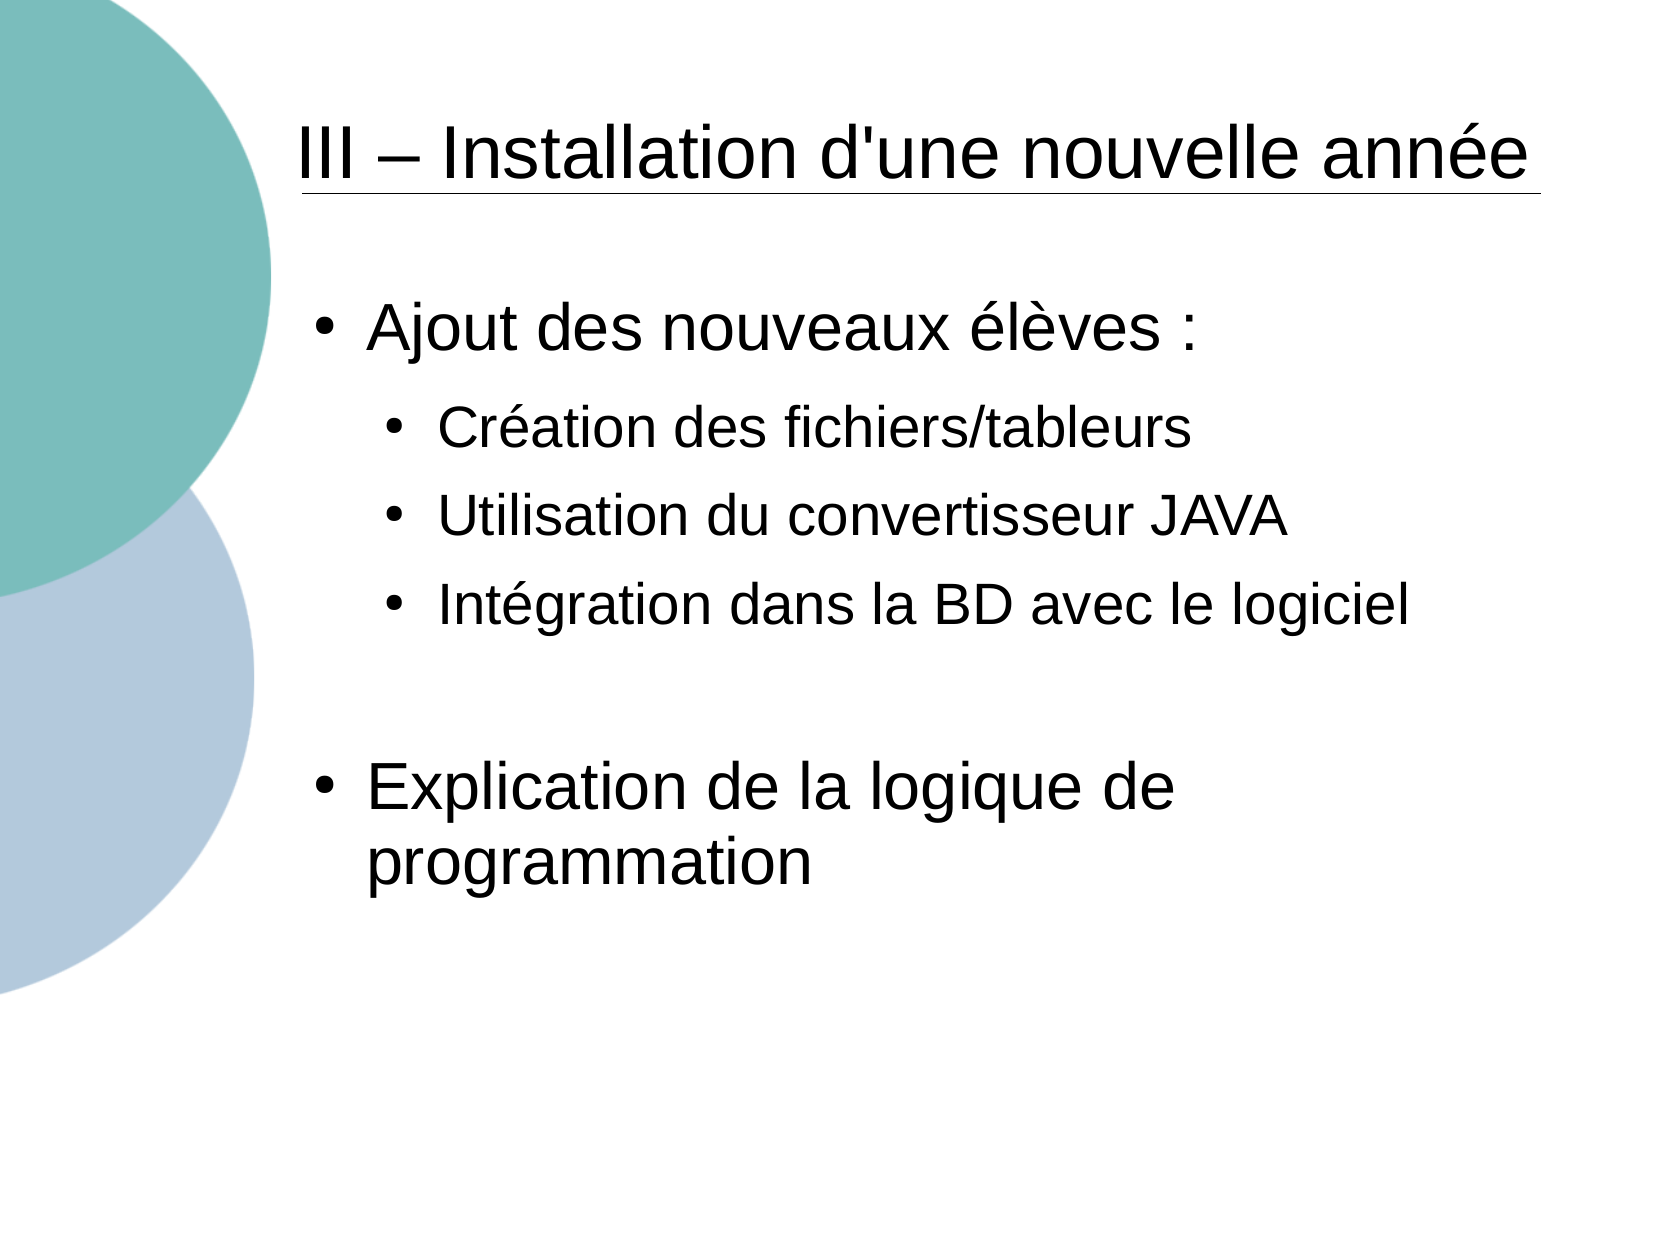

# III – Installation d'une nouvelle année
| |
| --- |
Ajout des nouveaux élèves :
Création des fichiers/tableurs
Utilisation du convertisseur JAVA
Intégration dans la BD avec le logiciel
Explication de la logique de programmation